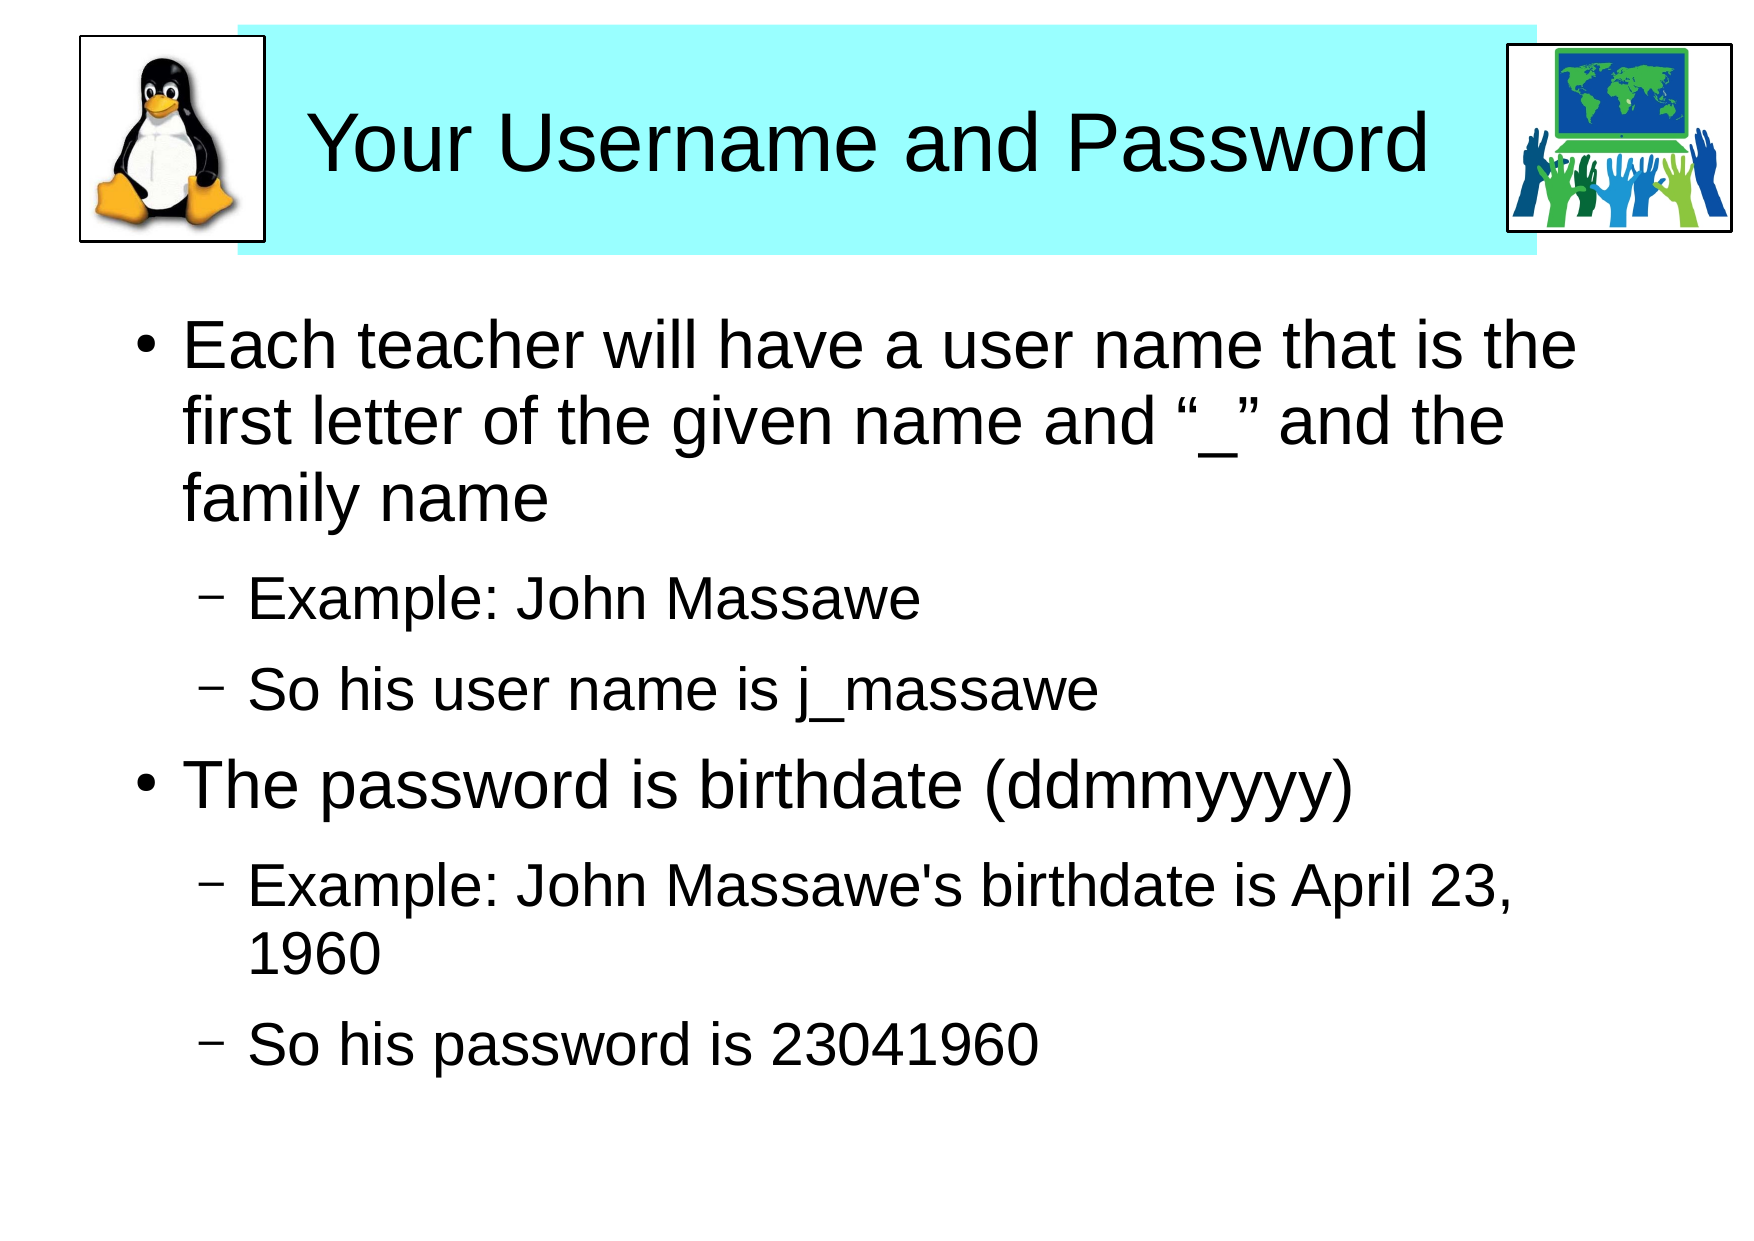

# Your Username and Password
Each teacher will have a user name that is the first letter of the given name and “_” and the family name
Example: John Massawe
So his user name is j_massawe
The password is birthdate (ddmmyyyy)
Example: John Massawe's birthdate is April 23, 1960
So his password is 23041960